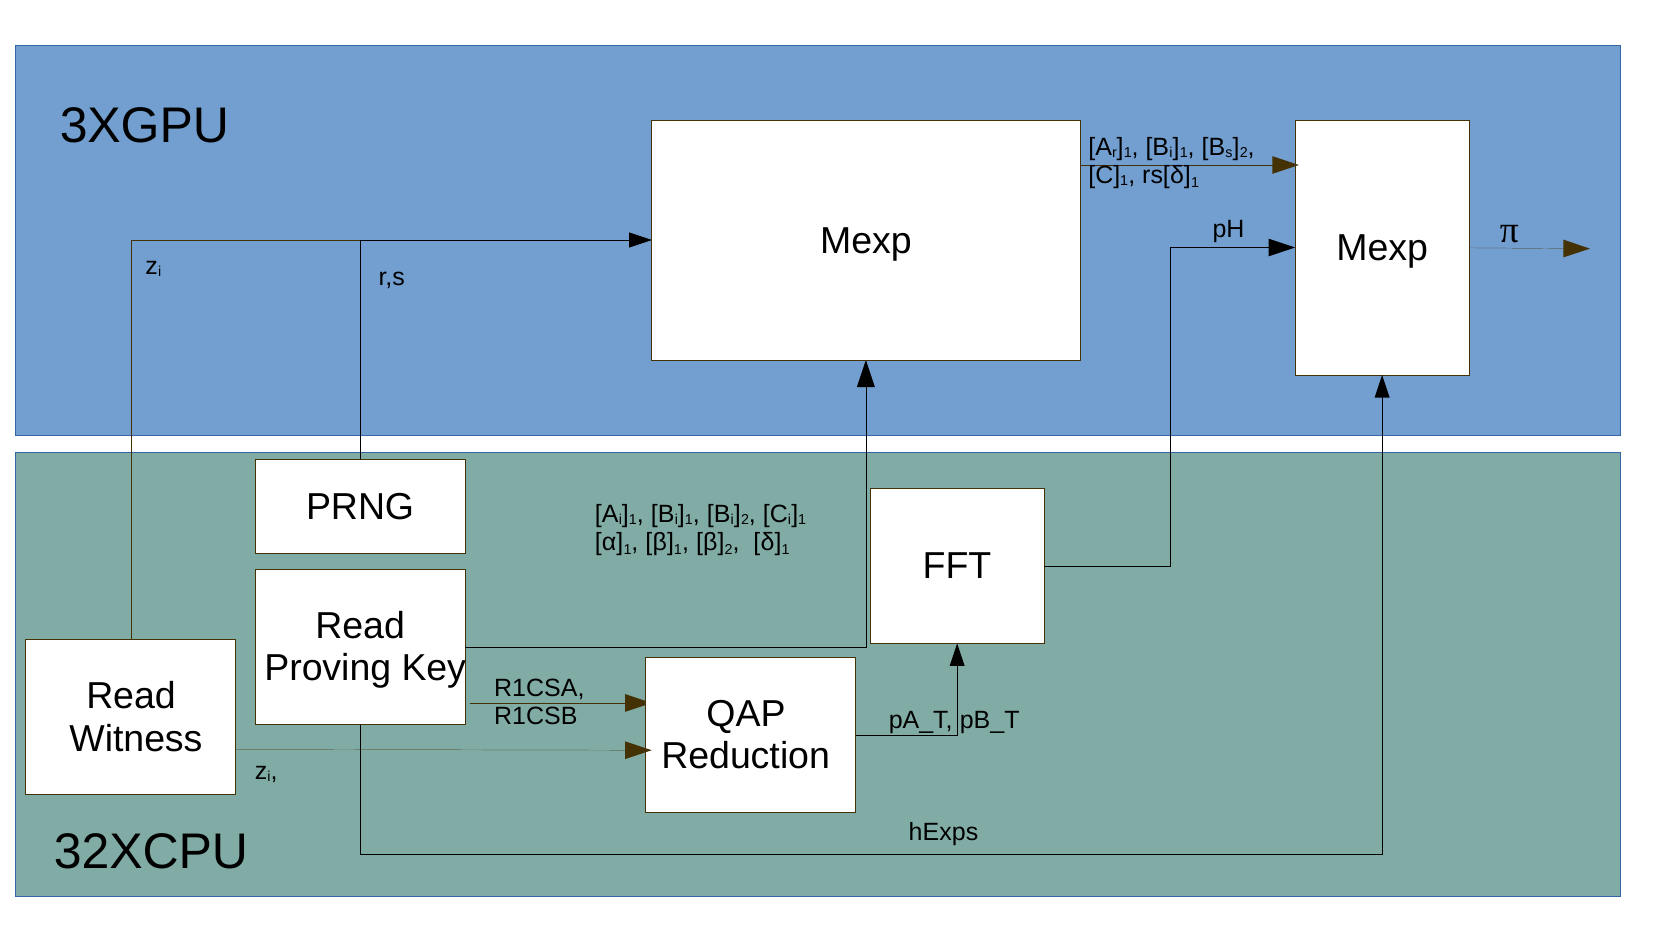

3xGPU
Mexp
Mexp
[Ar]1, [Bi]1, [Bs]2, [C]1, rs[δ]1
π
pH
zi
r,s
PRNG
FFT
[Ai]1, [Bi]1, [Bi]2, [Ci]1
[α]1, [β]1, [β]2, [δ]1
Read
 Proving Key
Read
 Witness
QAP
Reduction
R1CSA,
R1CSB
pA_T, pB_T
zi,
hExps
32xCPU